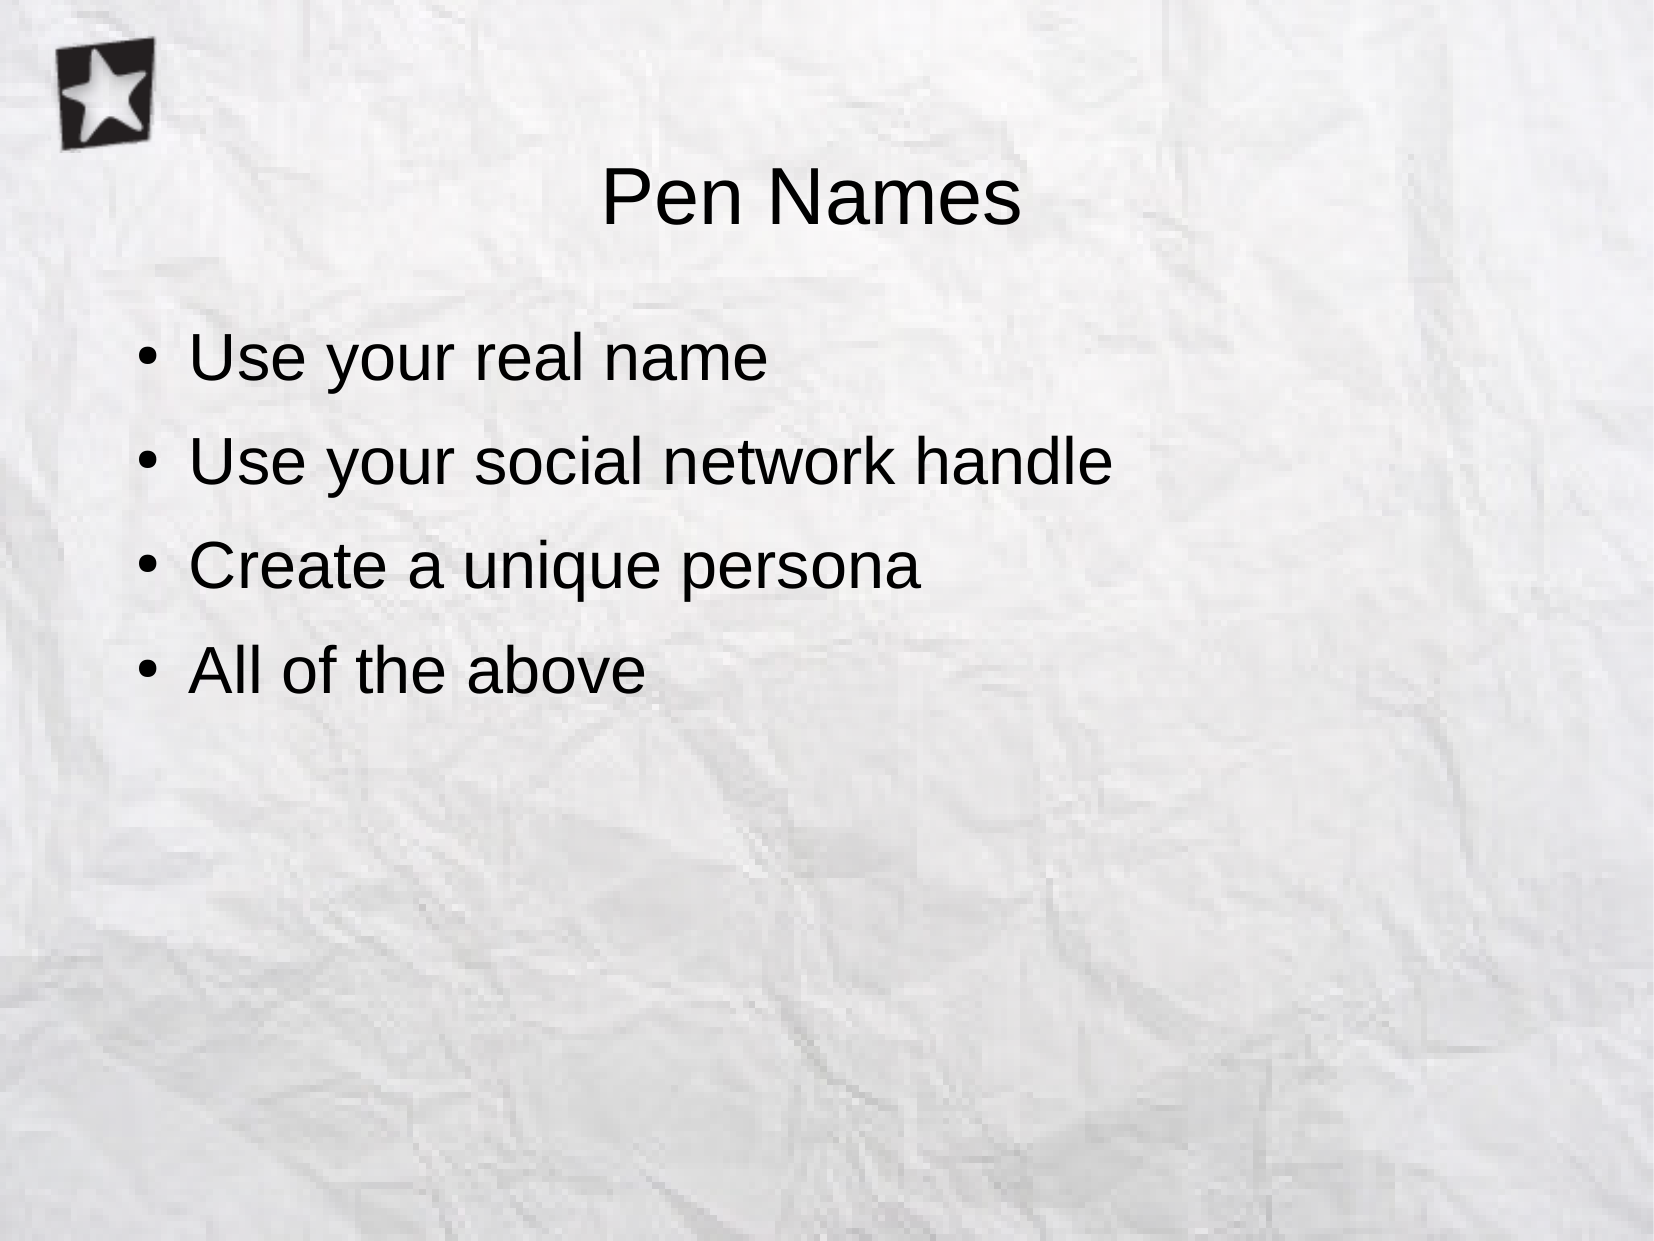

# Pen Names
Use your real name
Use your social network handle
Create a unique persona
All of the above